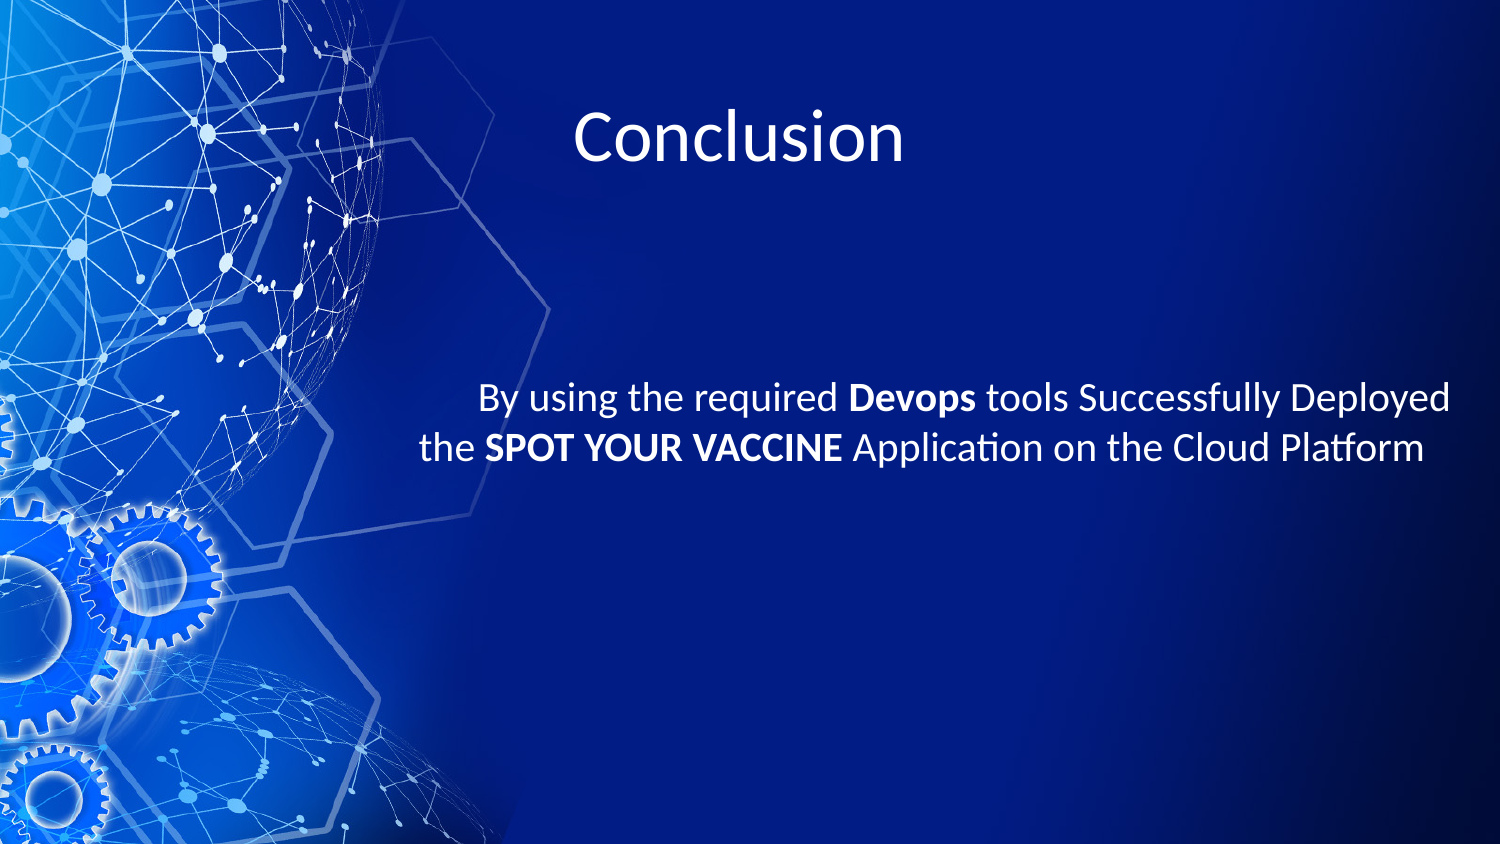

# Conclusion
 By using the required Devops tools Successfully Deployed the SPOT YOUR VACCINE Application on the Cloud Platform